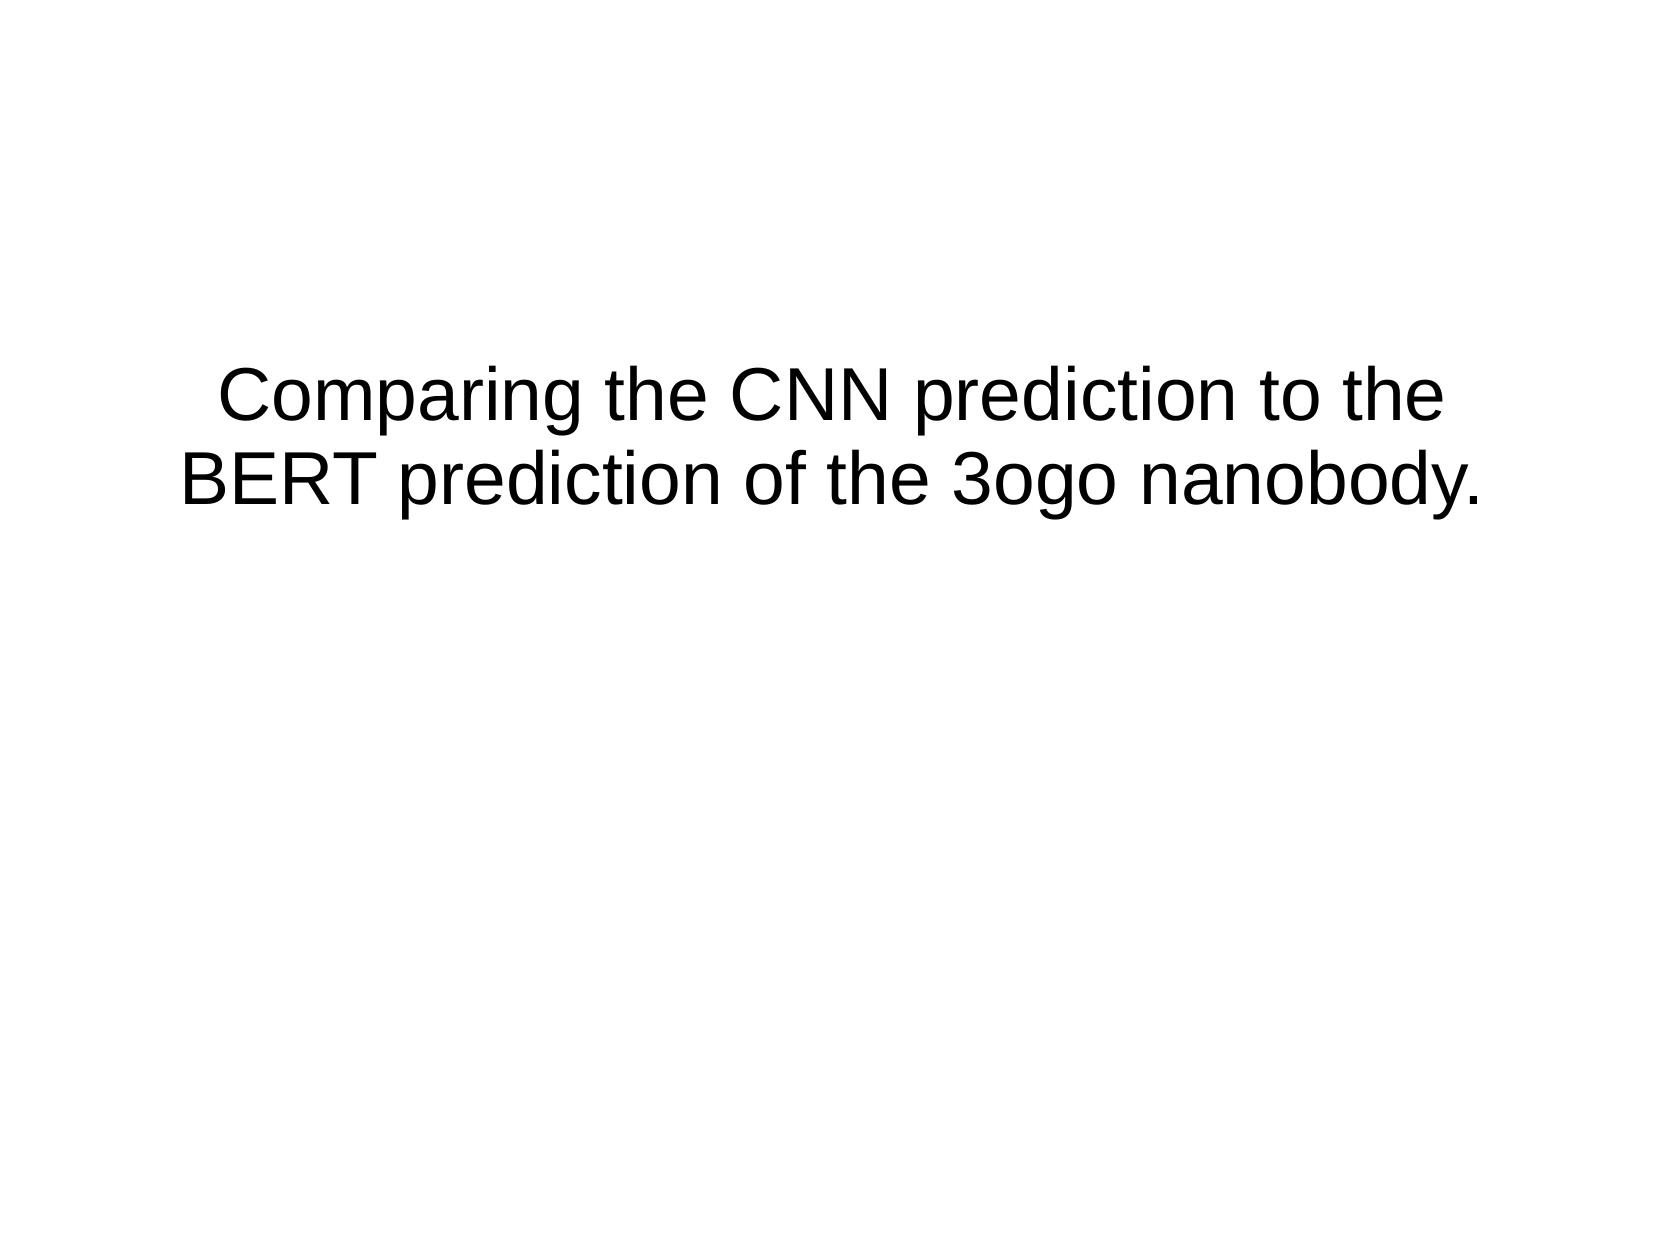

Comparing the CNN prediction to the BERT prediction of the 3ogo nanobody.